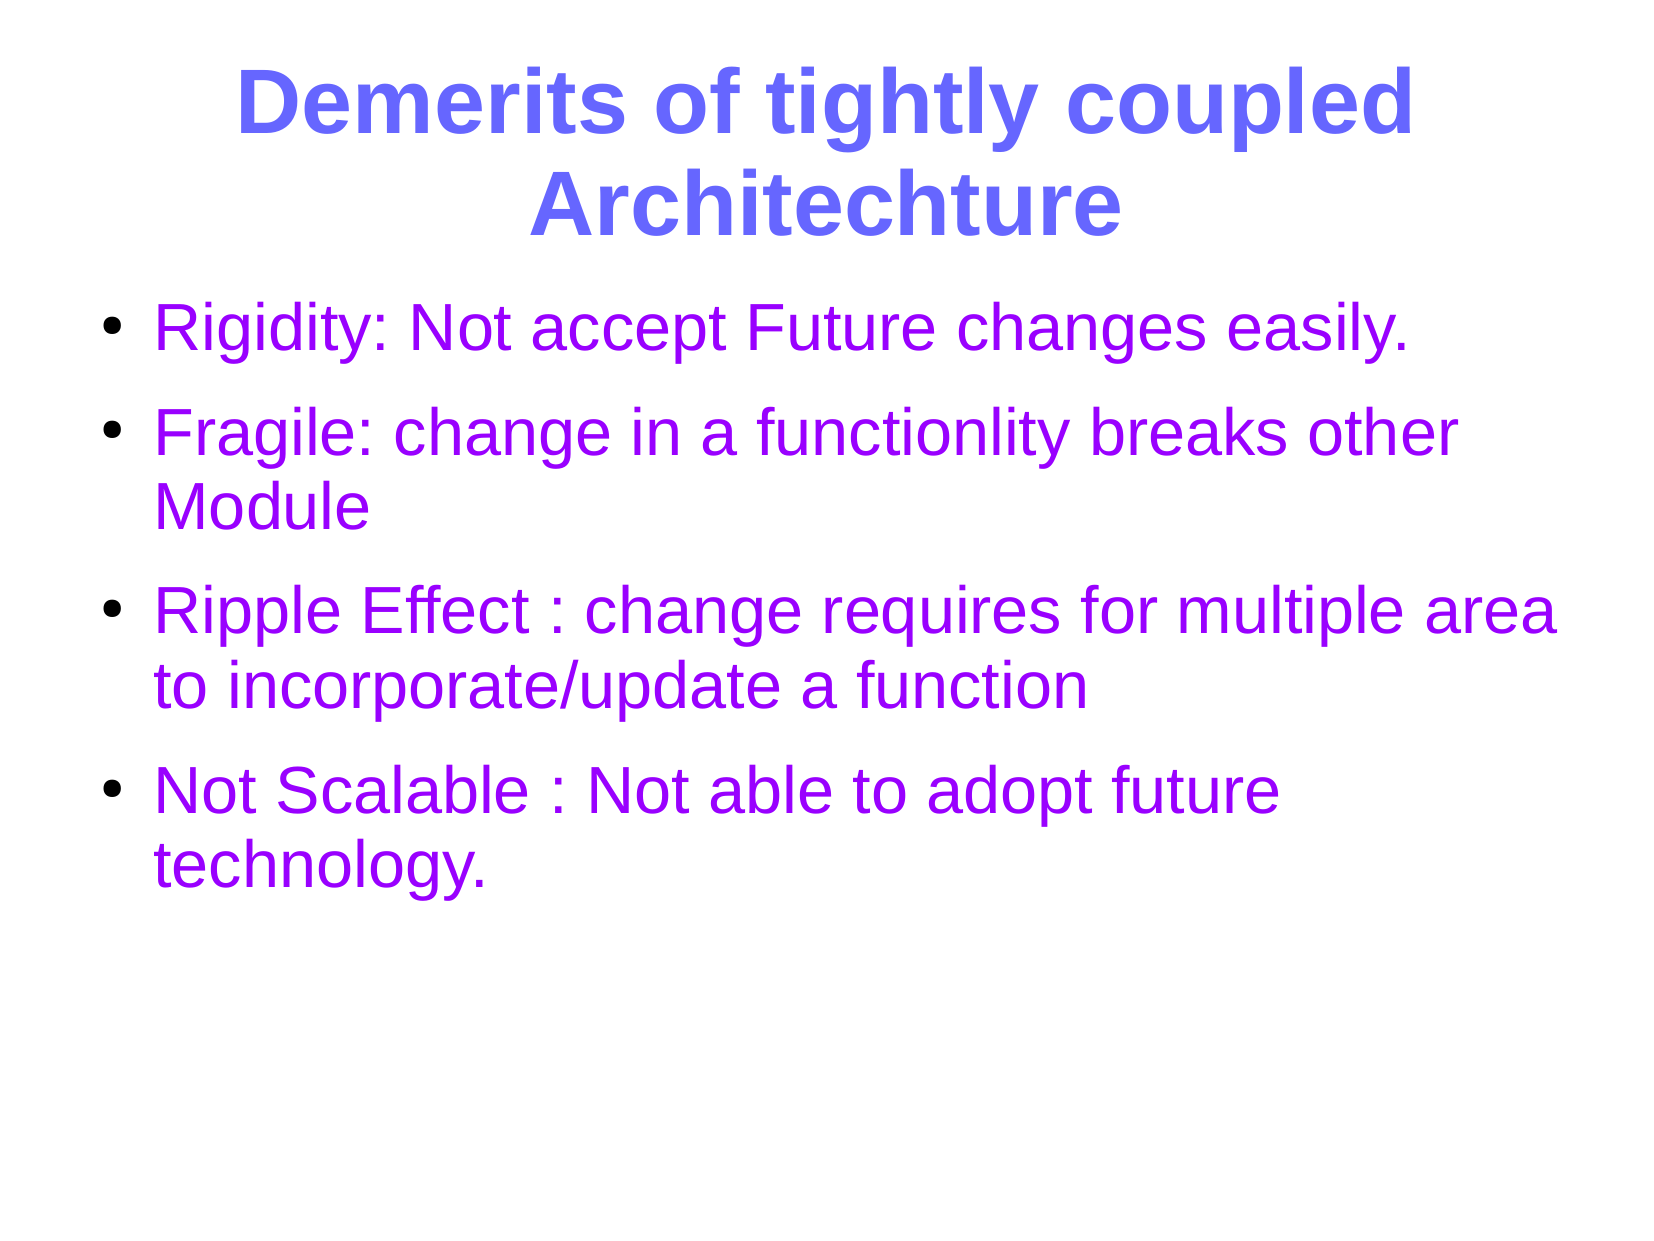

# Demerits of tightly coupled Architechture
Rigidity: Not accept Future changes easily.
Fragile: change in a functionlity breaks other Module
Ripple Effect : change requires for multiple area to incorporate/update a function
Not Scalable : Not able to adopt future technology.